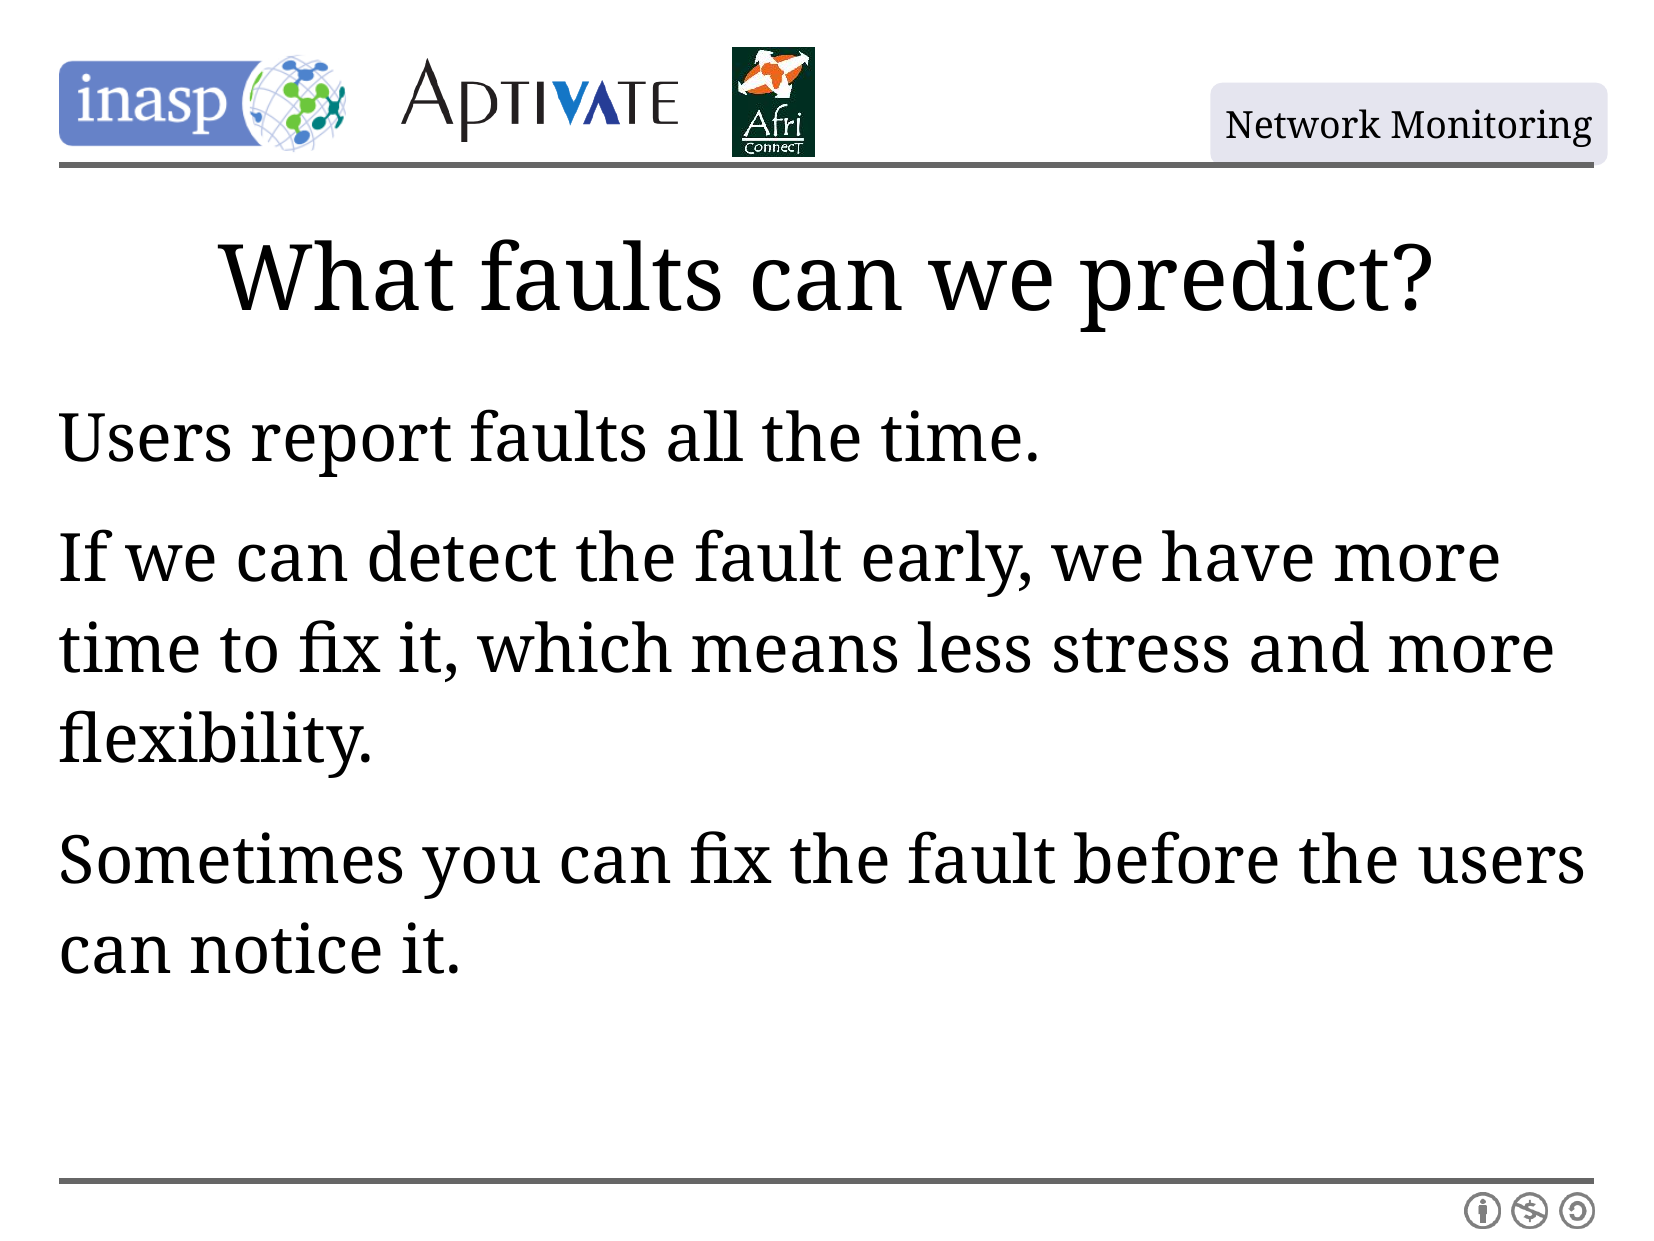

# What faults can we predict?
Users report faults all the time.
If we can detect the fault early, we have more time to fix it, which means less stress and more flexibility.
Sometimes you can fix the fault before the users can notice it.